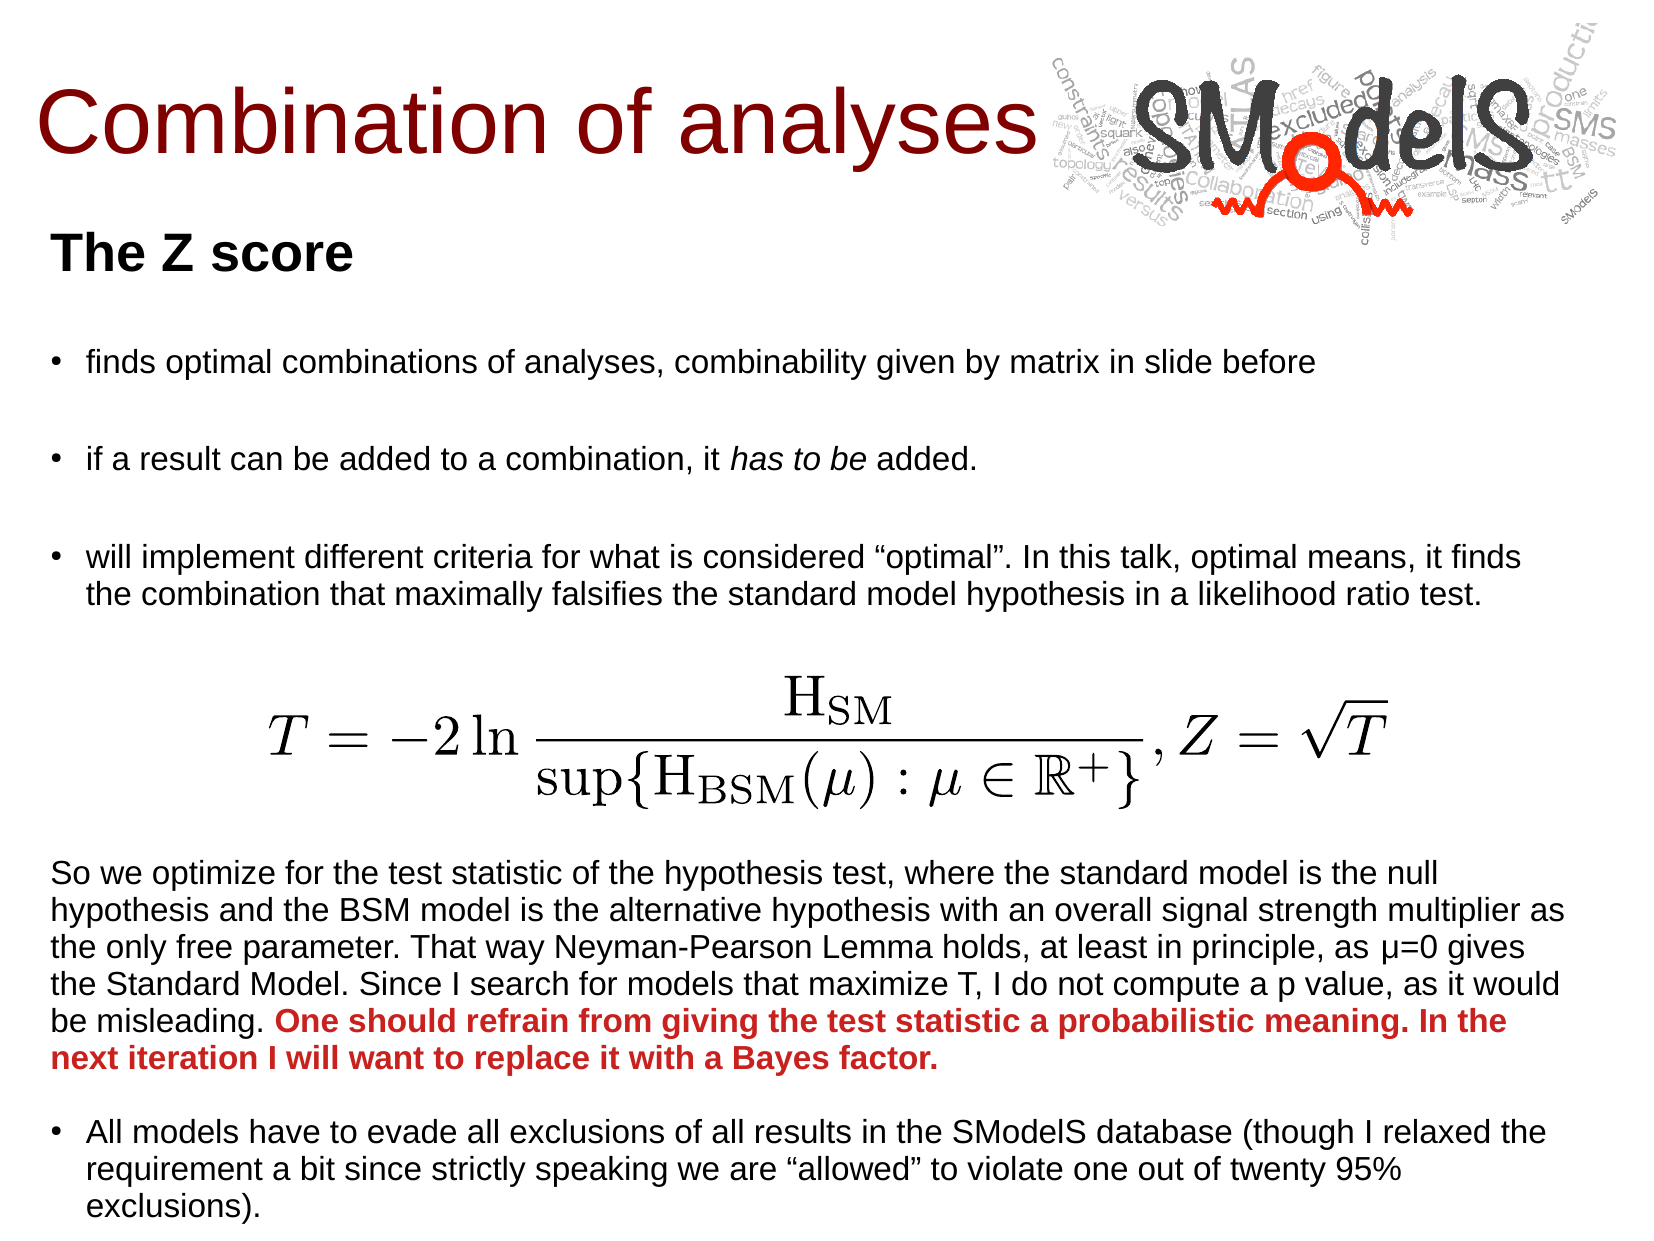

# Combination of analyses
The Z score
finds optimal combinations of analyses, combinability given by matrix in slide before
if a result can be added to a combination, it has to be added.
will implement different criteria for what is considered “optimal”. In this talk, optimal means, it finds the combination that maximally falsifies the standard model hypothesis in a likelihood ratio test.
So we optimize for the test statistic of the hypothesis test, where the standard model is the null hypothesis and the BSM model is the alternative hypothesis with an overall signal strength multiplier as the only free parameter. That way Neyman-Pearson Lemma holds, at least in principle, as μ=0 gives the Standard Model. Since I search for models that maximize T, I do not compute a p value, as it would be misleading. One should refrain from giving the test statistic a probabilistic meaning. In the next iteration I will want to replace it with a Bayes factor.
All models have to evade all exclusions of all results in the SModelS database (though I relaxed the requirement a bit since strictly speaking we are “allowed” to violate one out of twenty 95% exclusions).